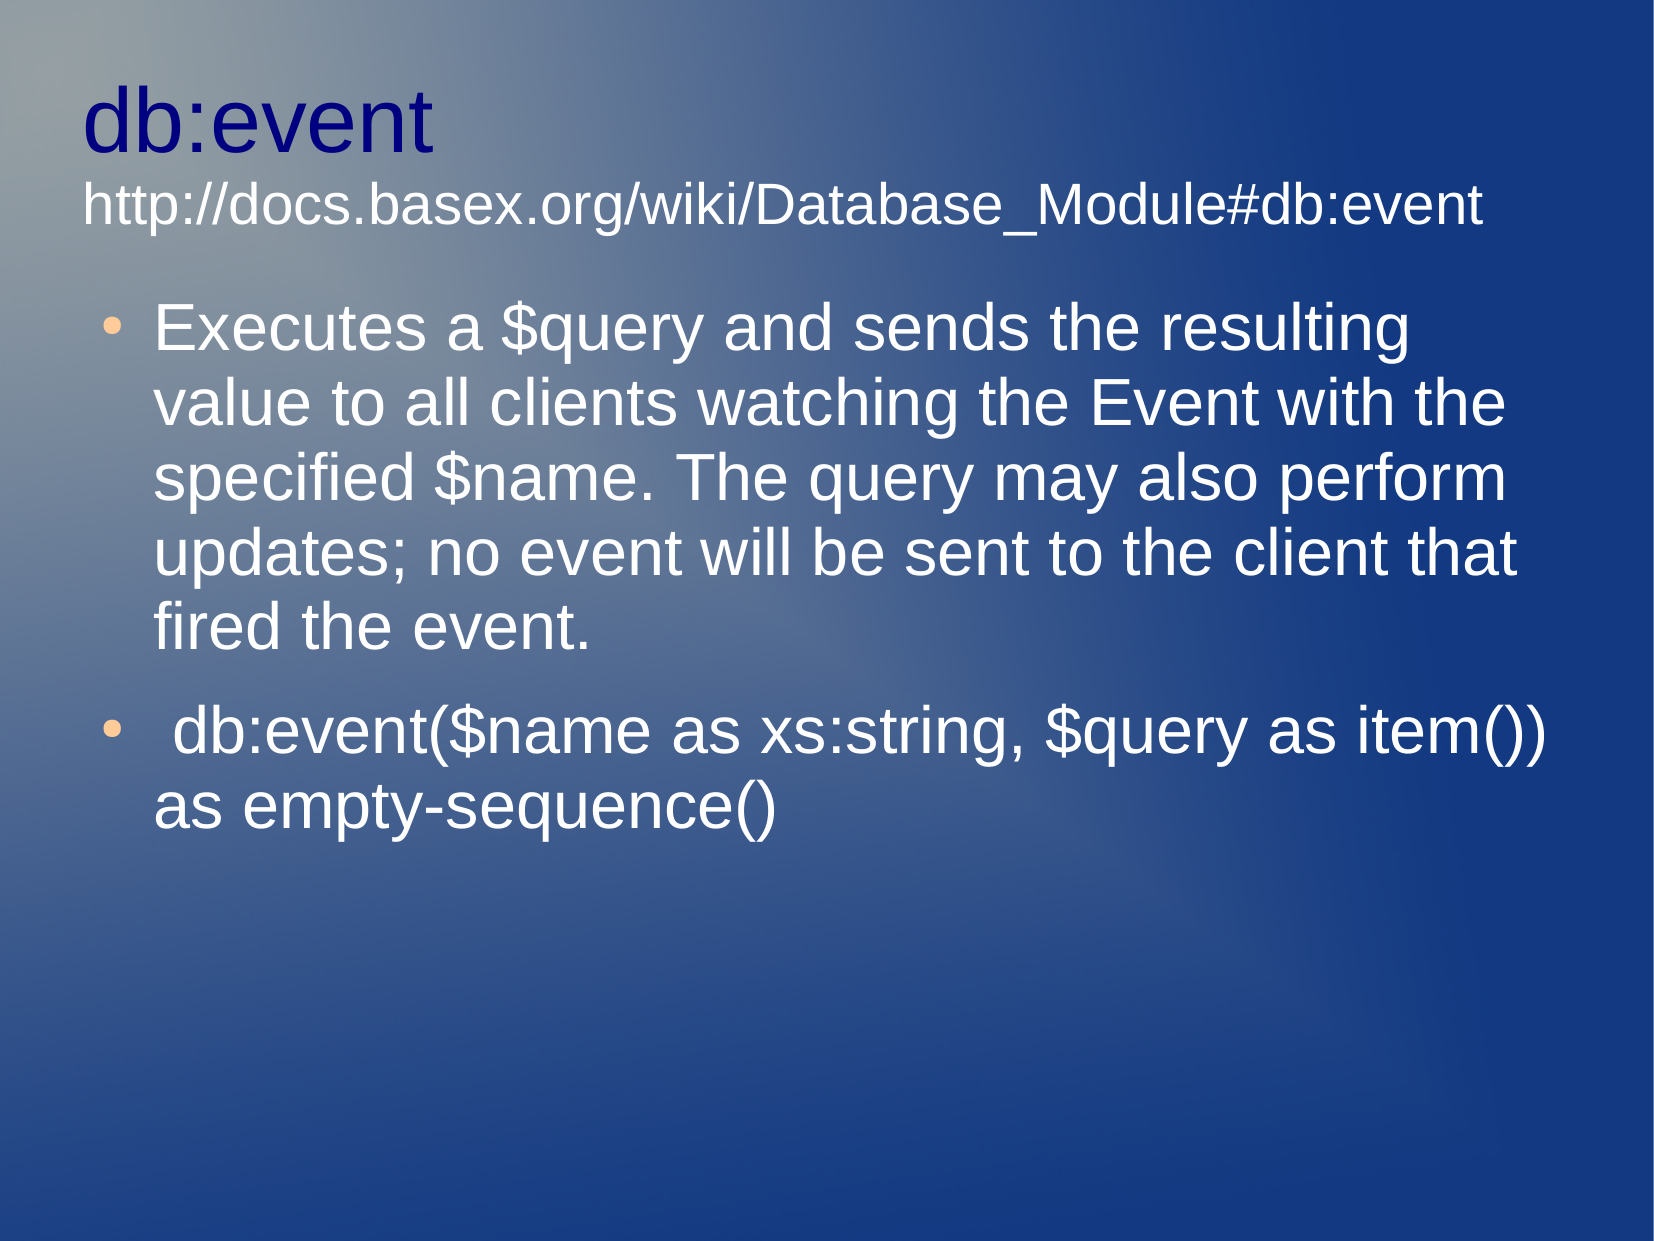

# db:event http://docs.basex.org/wiki/Database_Module#db:event
Executes a $query and sends the resulting value to all clients watching the Event with the specified $name. The query may also perform updates; no event will be sent to the client that fired the event.
 db:event($name as xs:string, $query as item()) as empty-sequence()